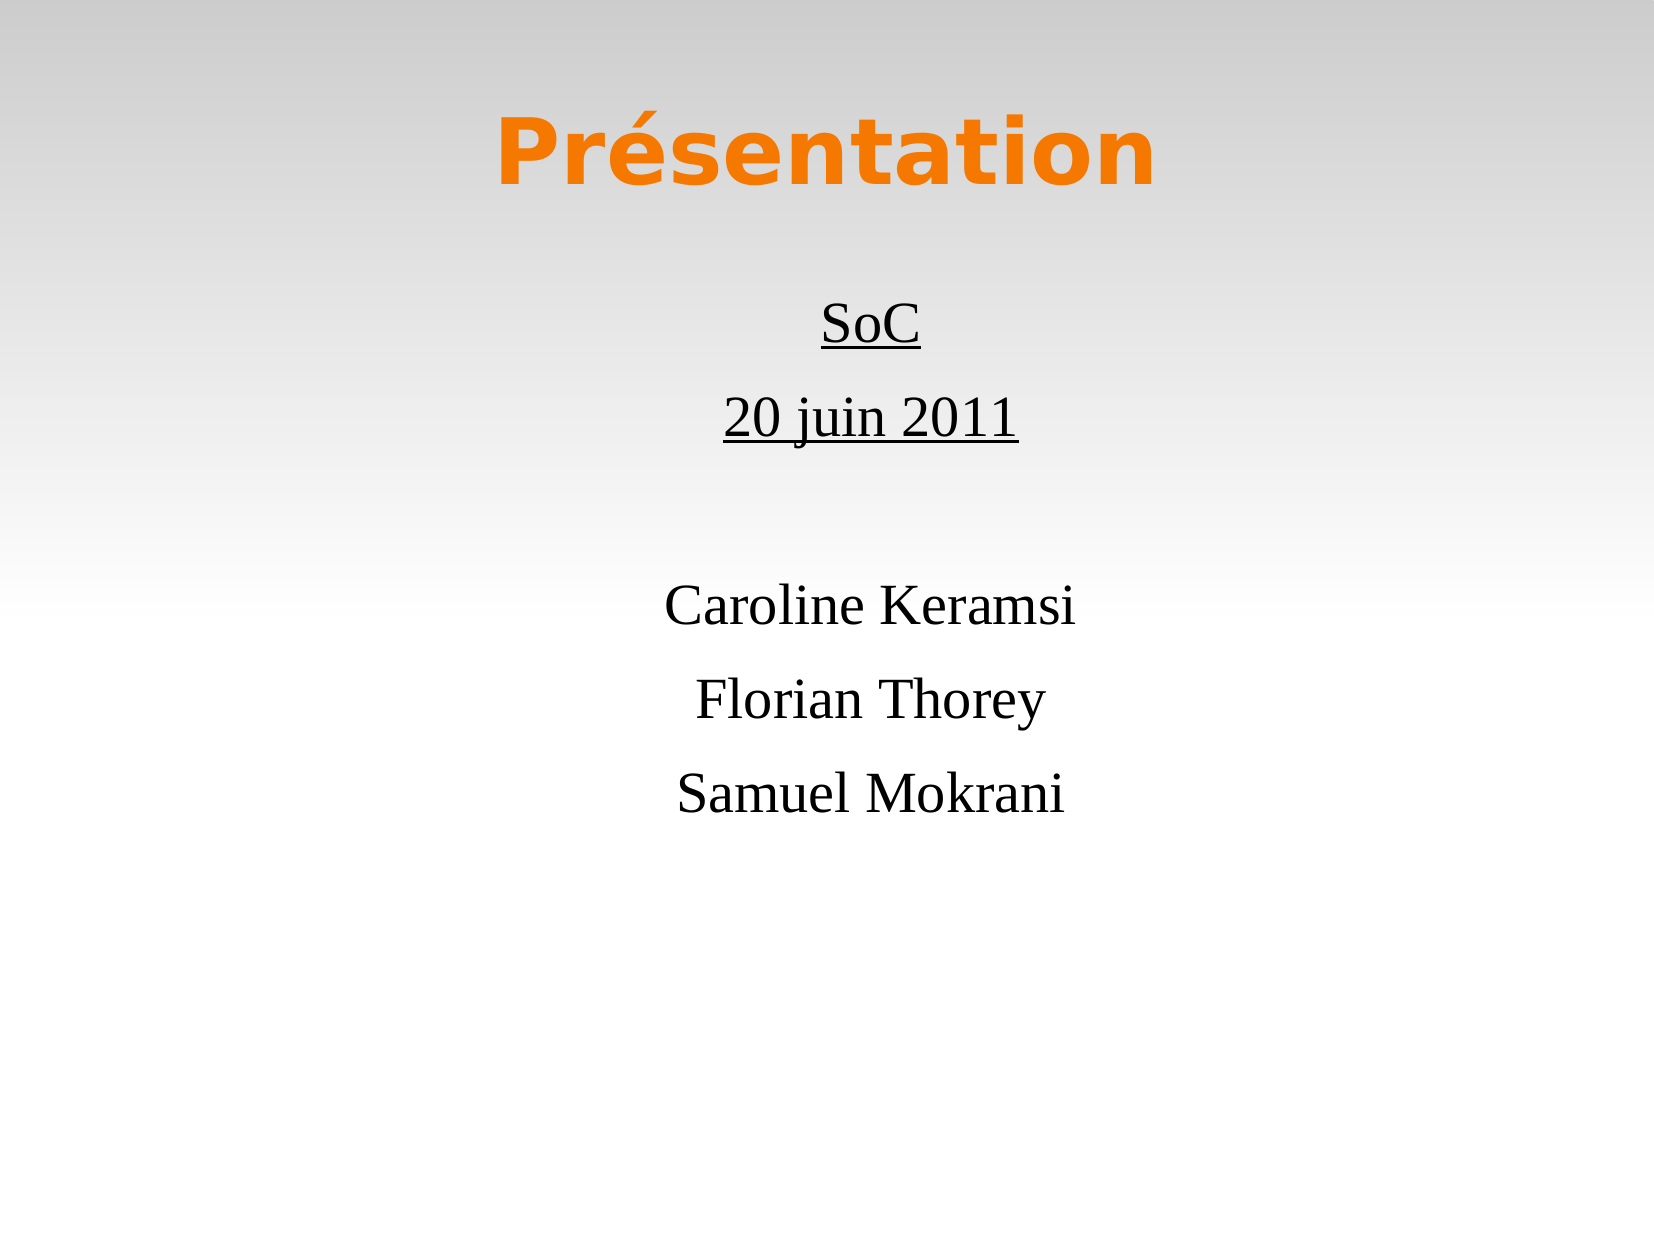

# Présentation
SoC
20 juin 2011
Caroline Keramsi
Florian Thorey
Samuel Mokrani